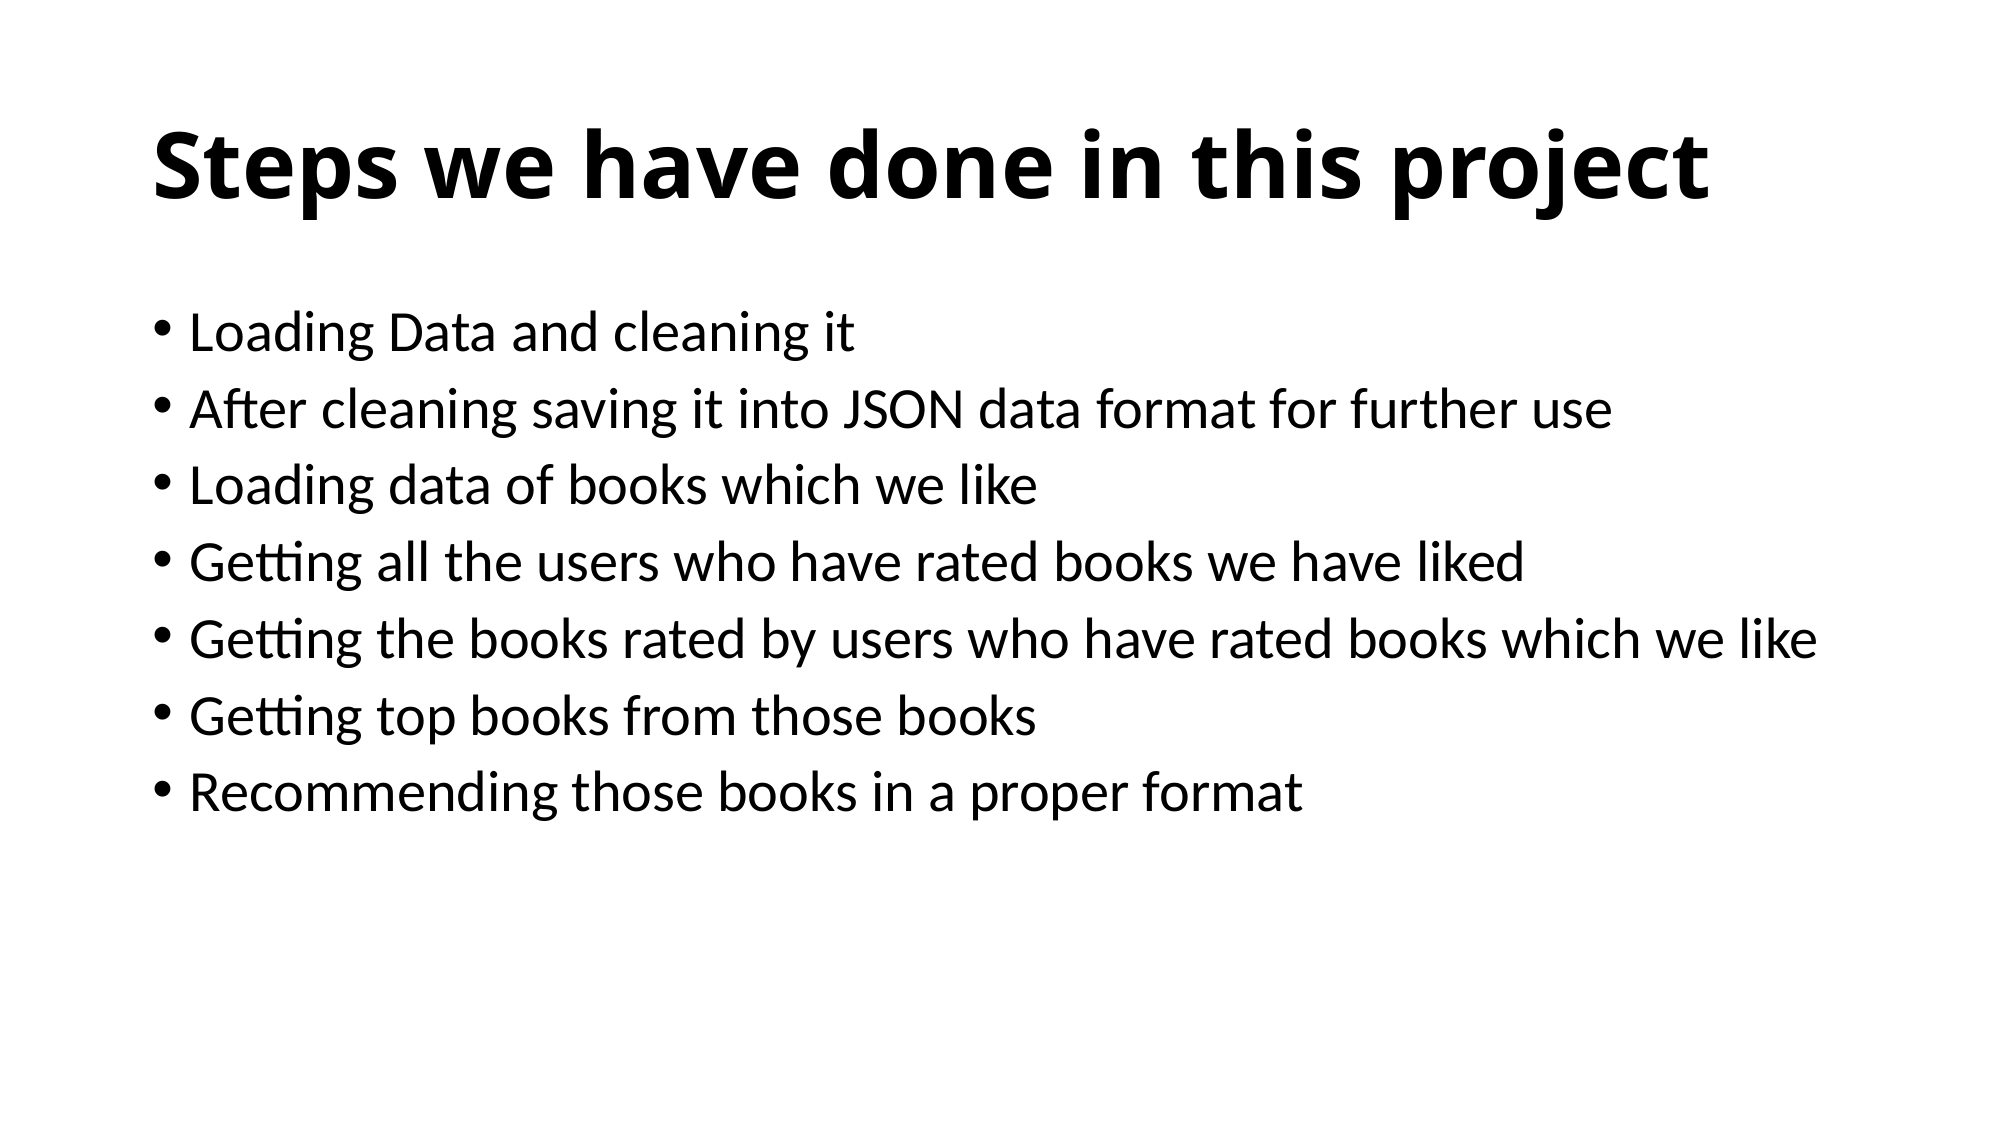

# Steps we have done in this project
Loading Data and cleaning it
After cleaning saving it into JSON data format for further use
Loading data of books which we like
Getting all the users who have rated books we have liked
Getting the books rated by users who have rated books which we like
Getting top books from those books
Recommending those books in a proper format